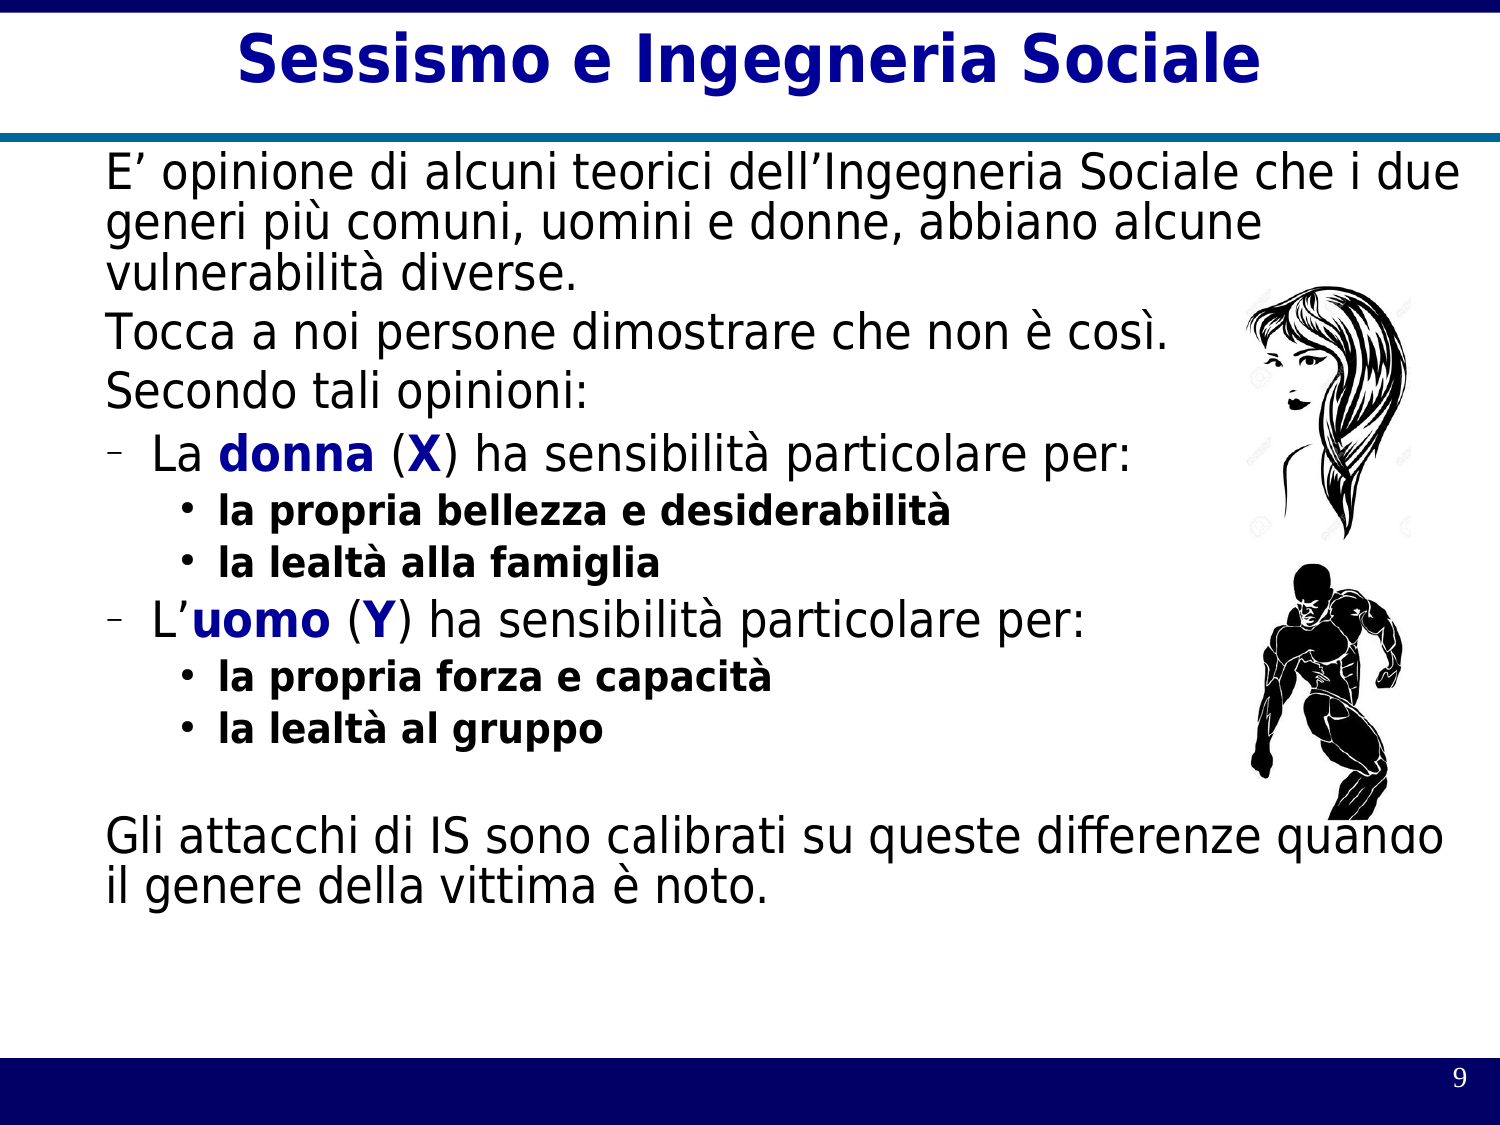

# Sessismo e Ingegneria Sociale
E’ opinione di alcuni teorici dell’Ingegneria Sociale che i due generi più comuni, uomini e donne, abbiano alcune vulnerabilità diverse.
Tocca a noi persone dimostrare che non è così.
Secondo tali opinioni:
La donna (X) ha sensibilità particolare per:
la propria bellezza e desiderabilità
la lealtà alla famiglia
L’uomo (Y) ha sensibilità particolare per:
la propria forza e capacità
la lealtà al gruppo
Gli attacchi di IS sono calibrati su queste differenze quando il genere della vittima è noto.